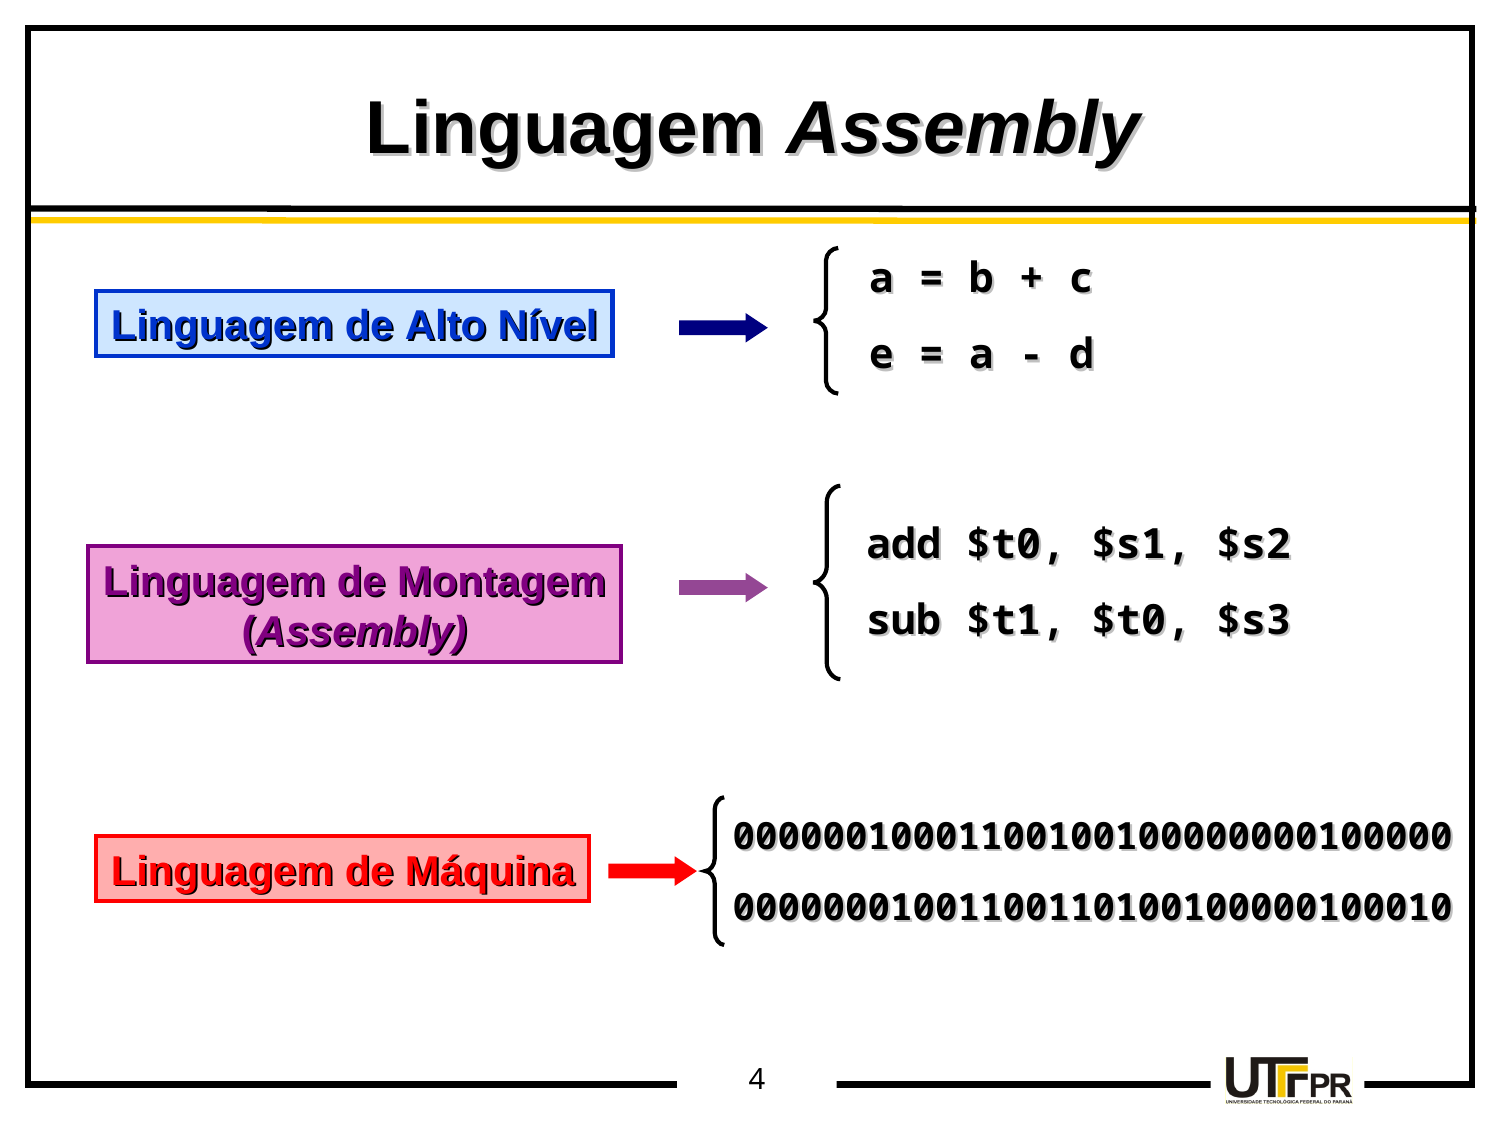

# Linguagem Assembly
a = b + c
e = a - d
Linguagem de Alto Nível
add $t0, $s1, $s2
sub $t1, $t0, $s3
Linguagem de Montagem
(Assembly)
00000010001100100100000000100000
00000001001100110100100000100010
Linguagem de Máquina